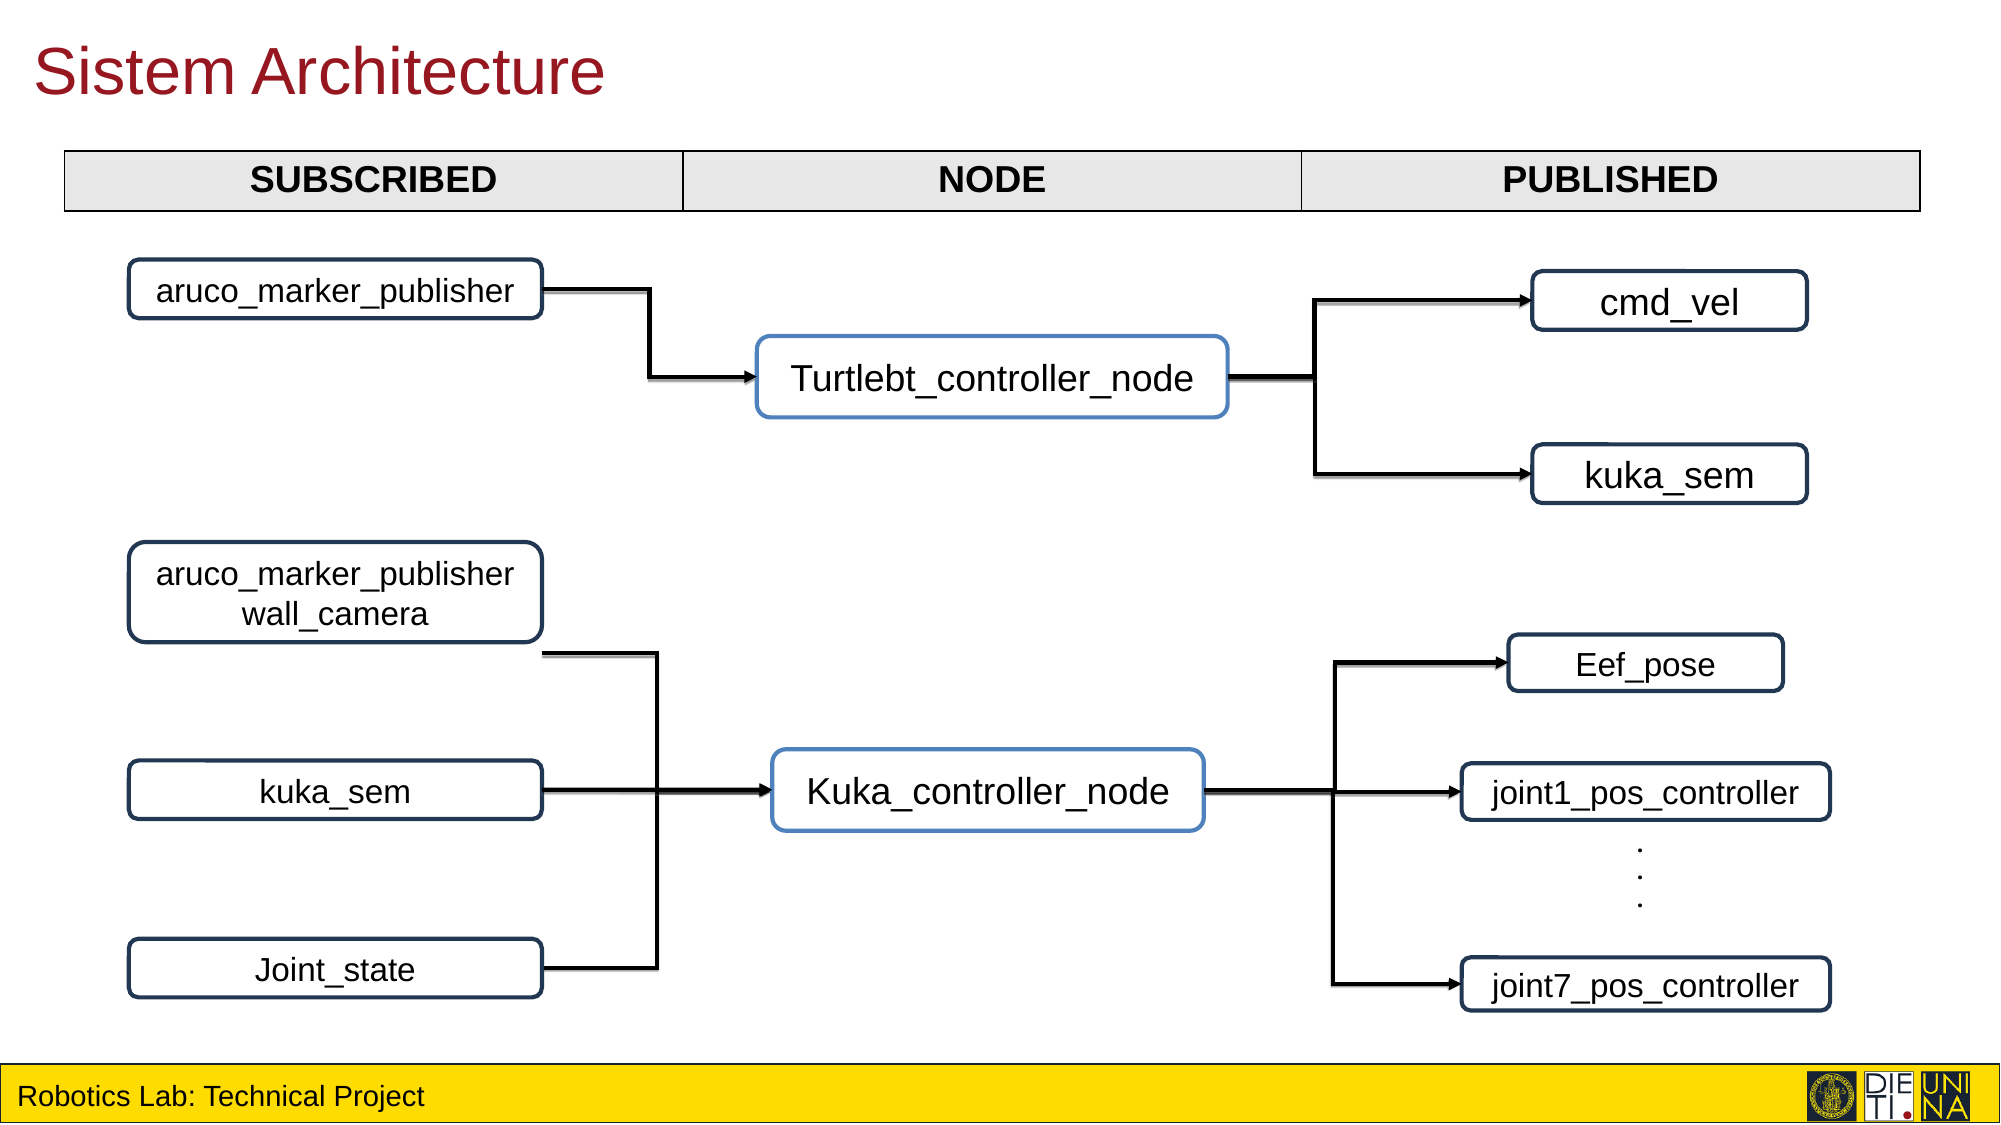

Sistem Architecture
| SUBSCRIBED | NODE | PUBLISHED |
| --- | --- | --- |
aruco_marker_publisher
cmd_vel
Turtlebt_controller_node
kuka_sem
aruco_marker_publisher
wall_camera
Eef_pose
Kuka_controller_node
kuka_sem
joint1_pos_controller
.
.
.
Joint_state
joint7_pos_controller
Robotics Lab: Technical Project